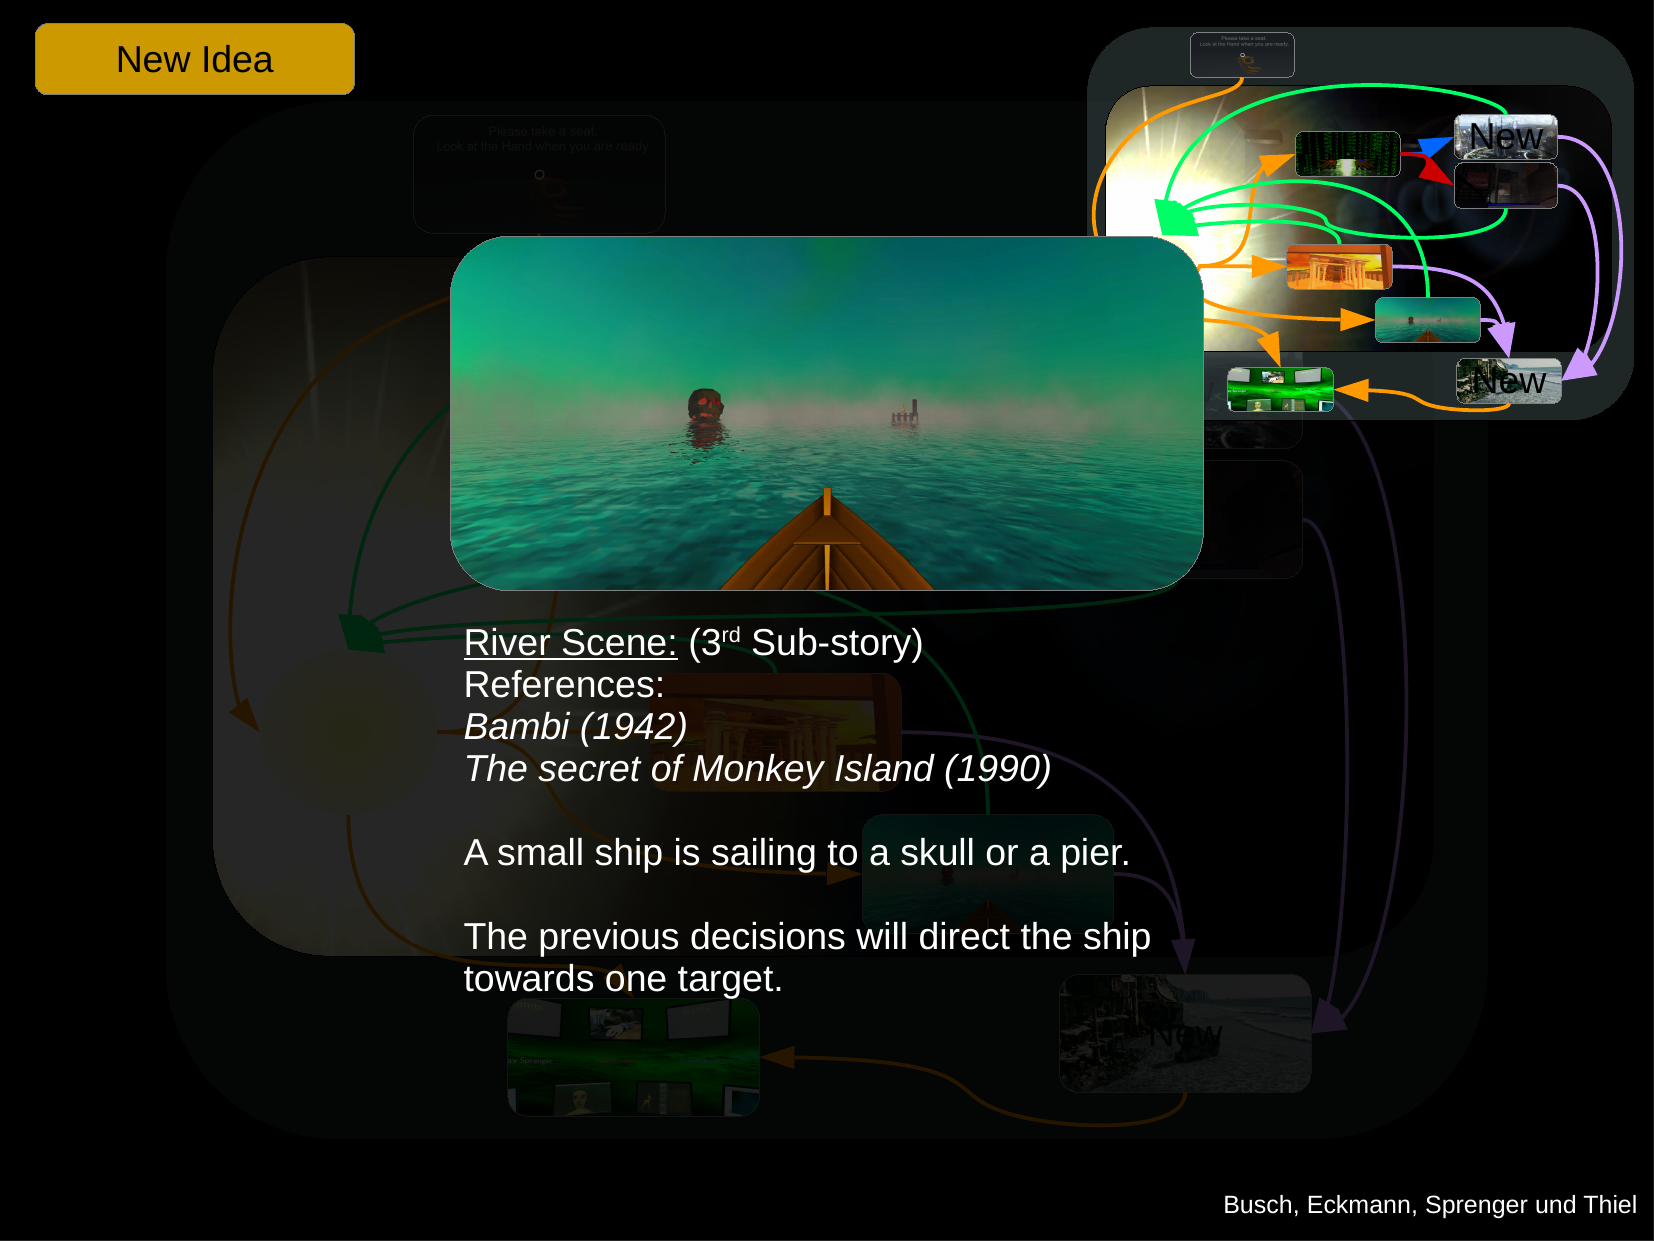

New Idea
New
New
New
New
River Scene: (3rd Sub-story)
References:
Bambi (1942)
The secret of Monkey Island (1990)
A small ship is sailing to a skull or a pier.
The previous decisions will direct the ship towards one target.
Busch, Eckmann, Sprenger und Thiel